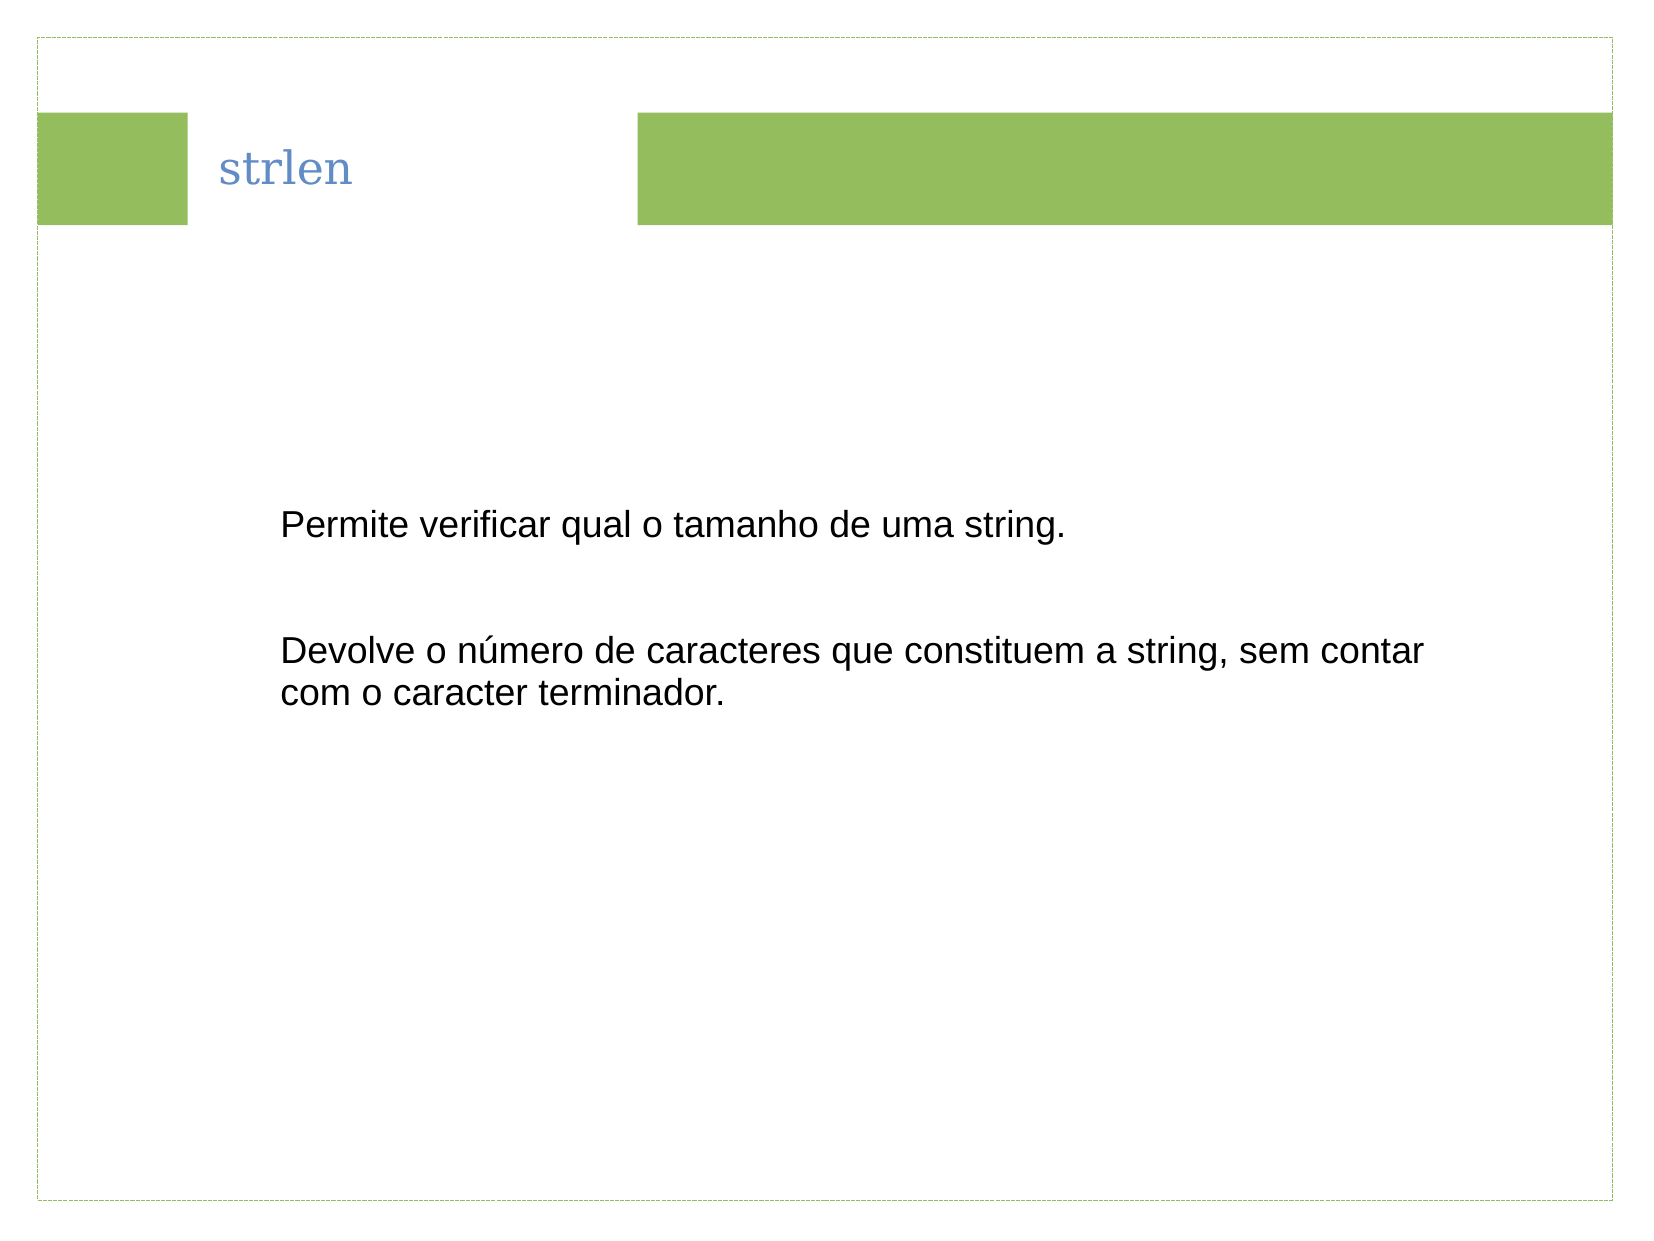

strlen
Permite verificar qual o tamanho de uma string.
Devolve o número de caracteres que constituem a string, sem contar
com o caracter terminador.